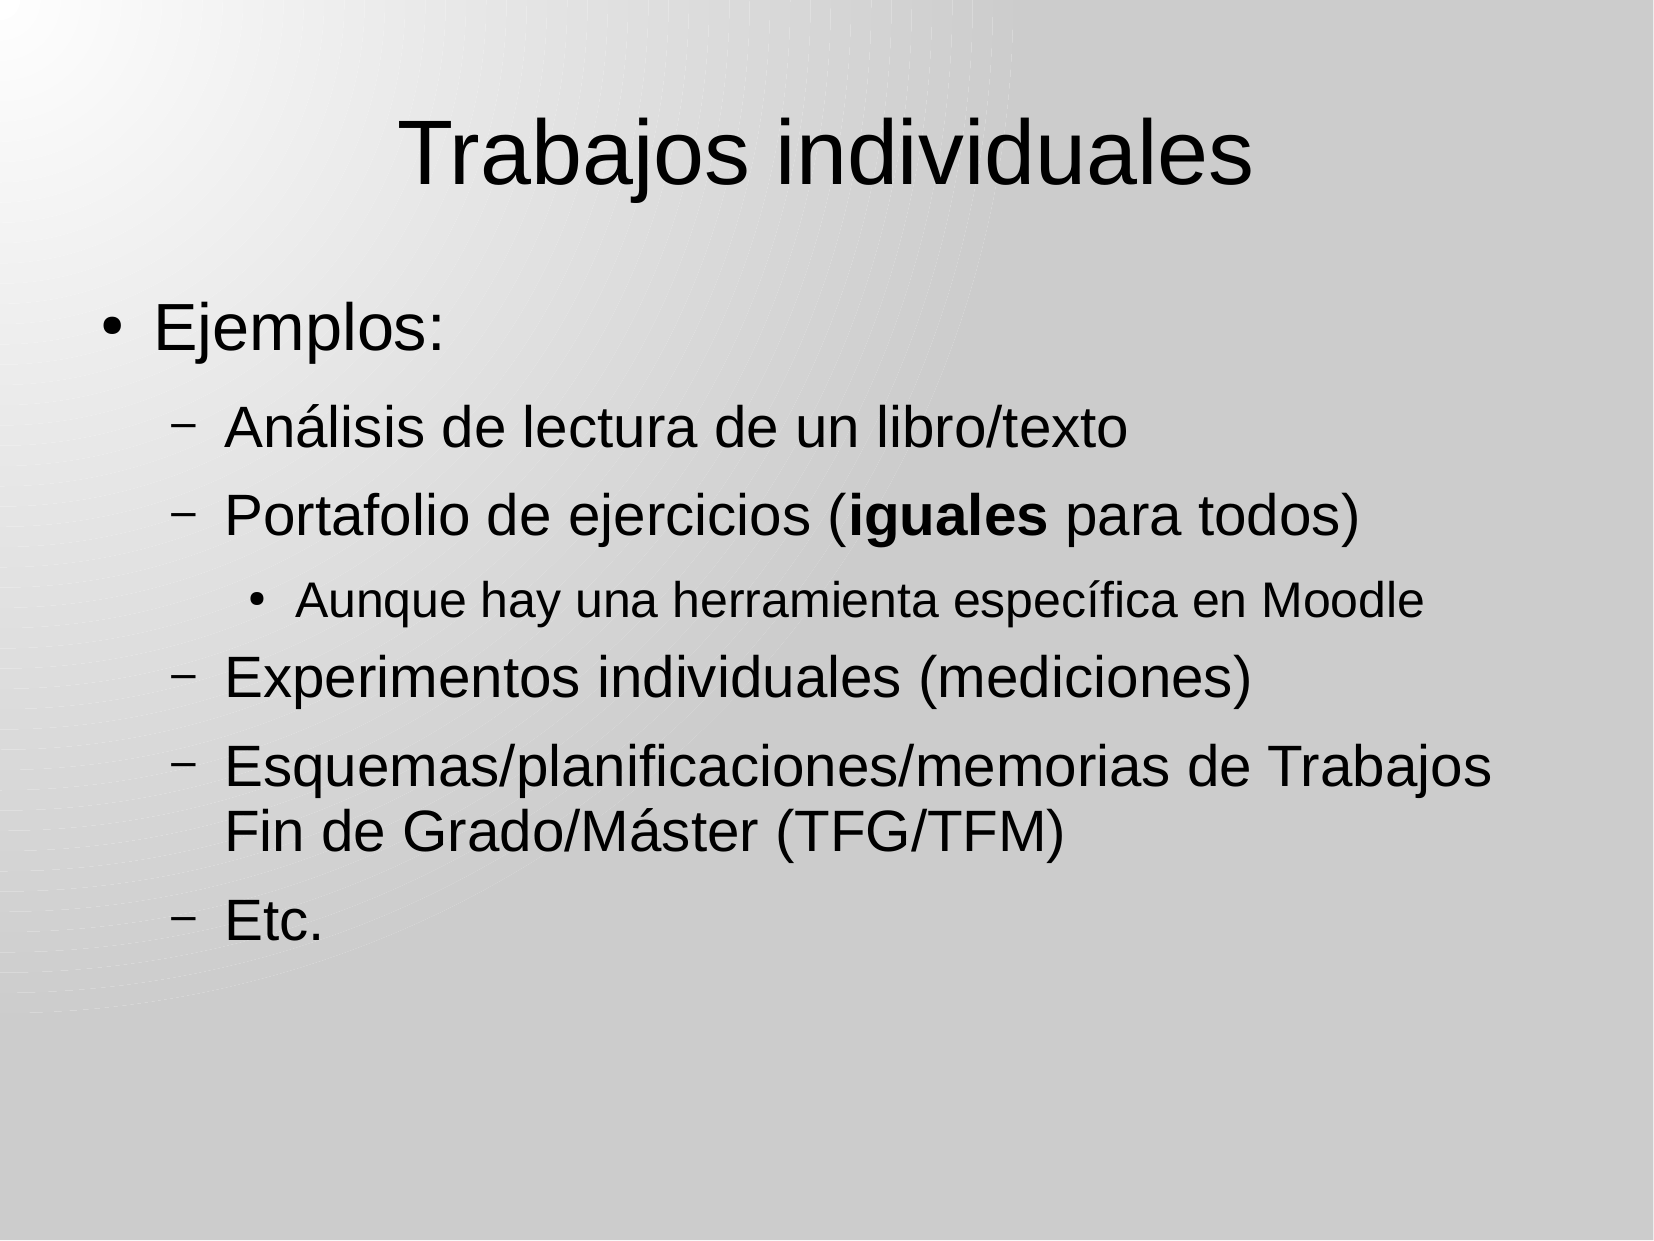

# Trabajos individuales
Ejemplos:
Análisis de lectura de un libro/texto
Portafolio de ejercicios (iguales para todos)
Aunque hay una herramienta específica en Moodle
Experimentos individuales (mediciones)
Esquemas/planificaciones/memorias de Trabajos Fin de Grado/Máster (TFG/TFM)
Etc.